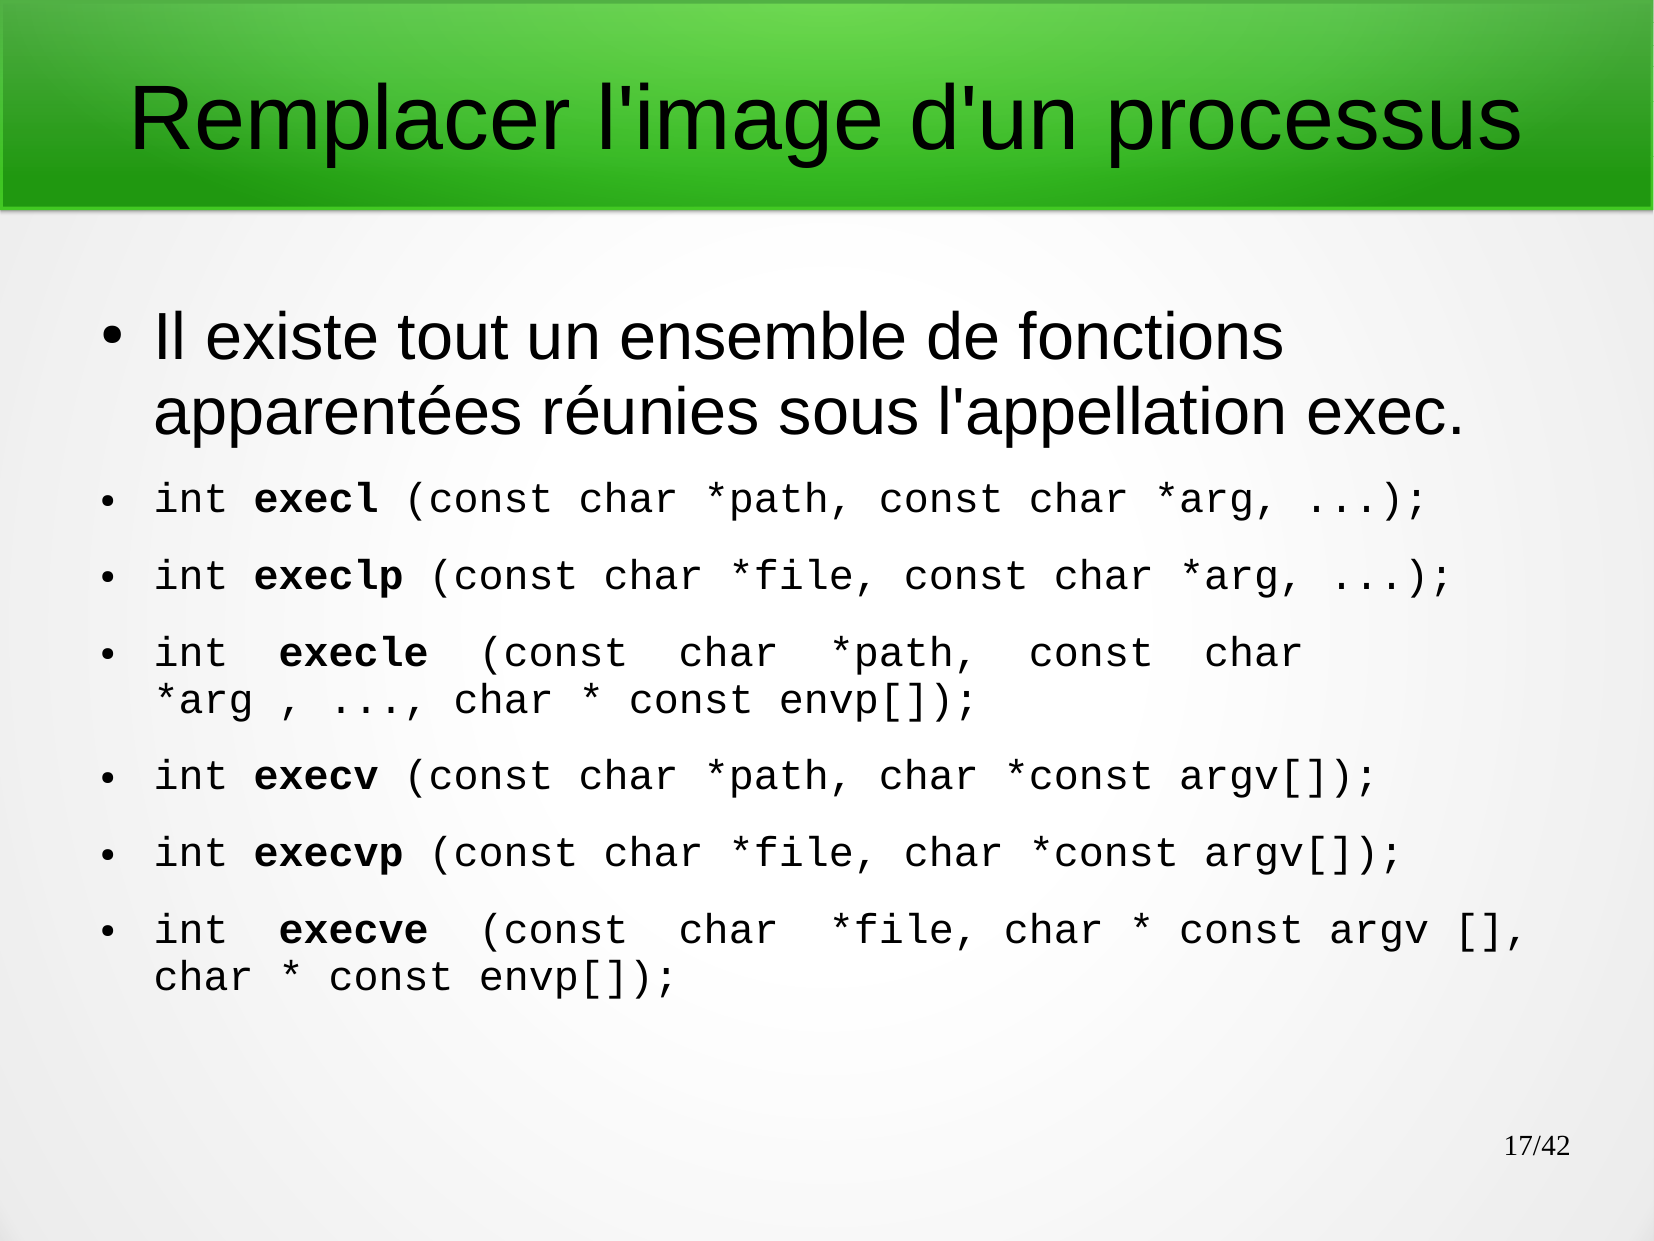

# Remplacer l'image d'un processus
Il existe tout un ensemble de fonctions apparentées réunies sous l'appellation exec.
int execl (const char *path, const char *arg, ...);
int execlp (const char *file, const char *arg, ...);
int execle (const char *path, const char *arg , ..., char * const envp[]);
int execv (const char *path, char *const argv[]);
int execvp (const char *file, char *const argv[]);
int execve (const char *file, char * const argv [], char * const envp[]);
17